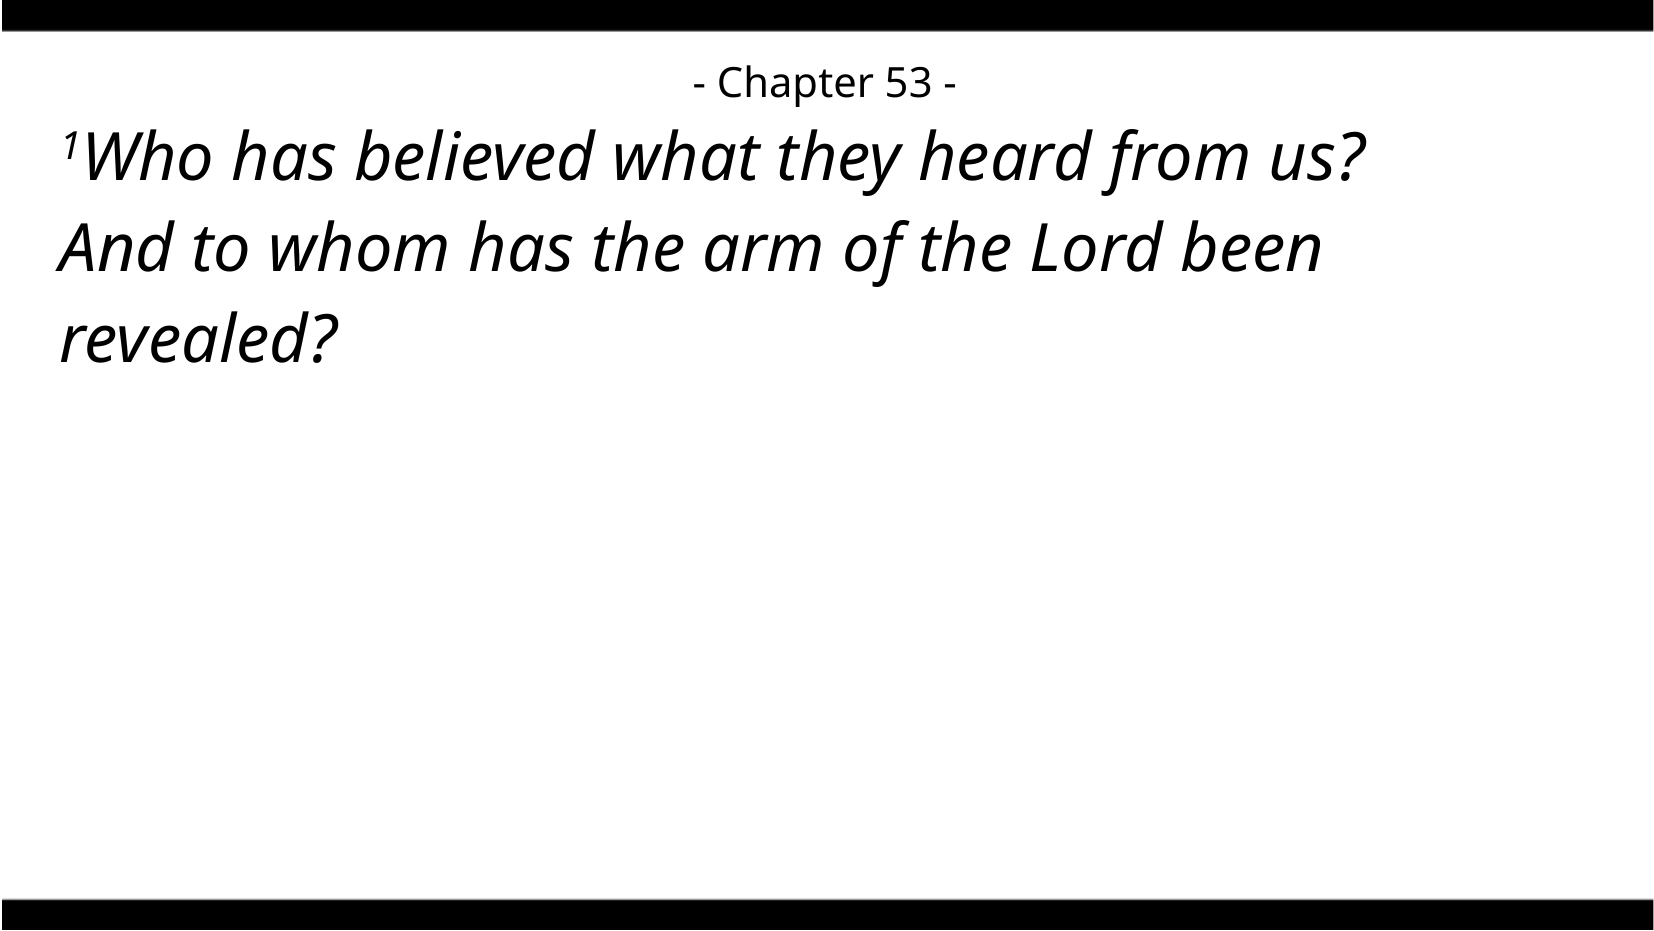

- Chapter 53 -
1Who has believed what they heard from us?
And to whom has the arm of the Lord been revealed?